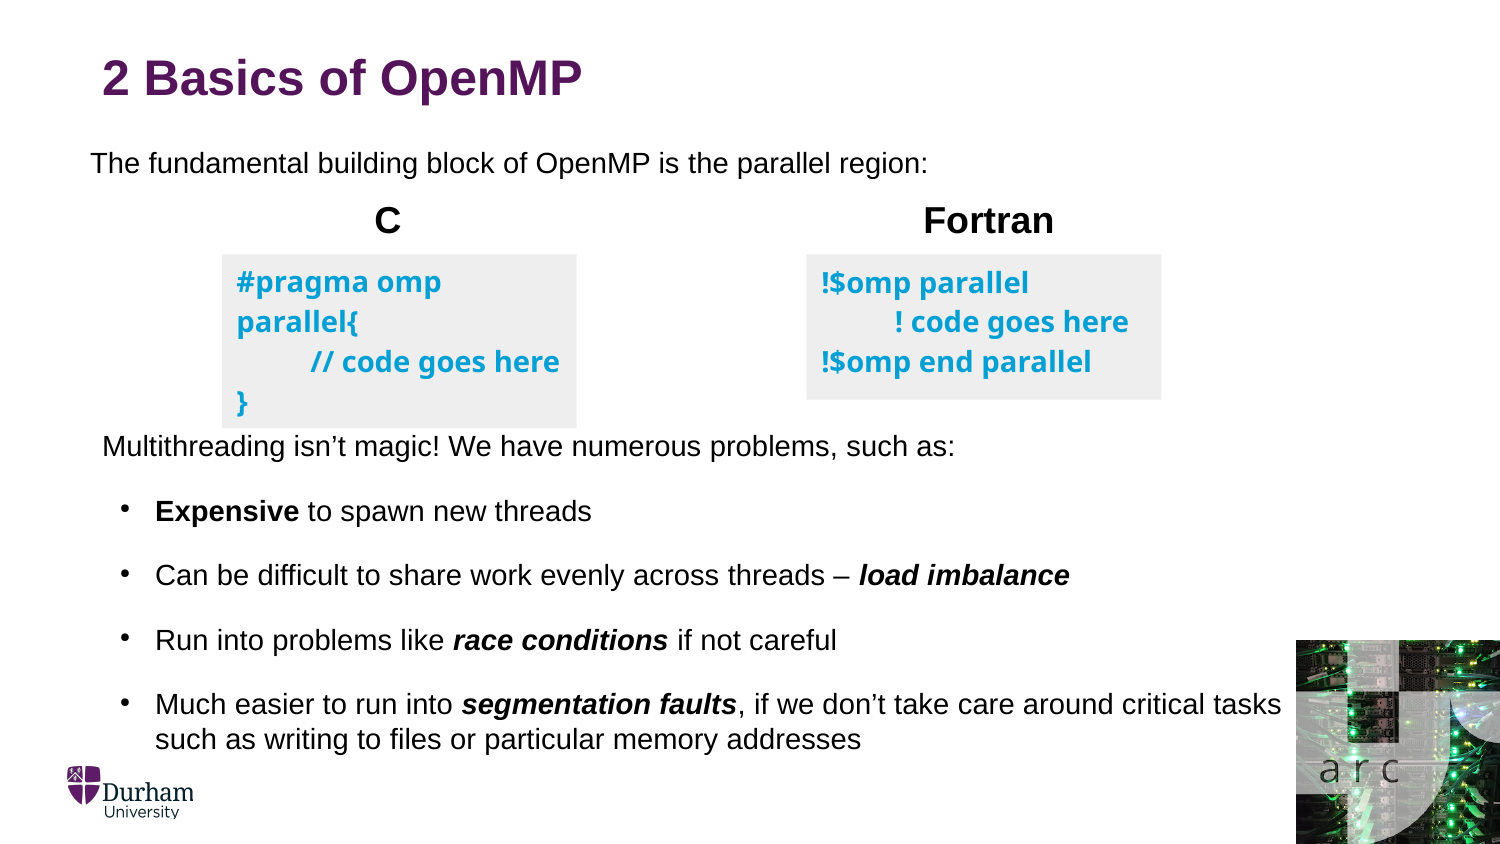

# 2 Basics of OpenMP
The fundamental building block of OpenMP is the parallel region:
C
Fortran
#pragma omp parallel{
	// code goes here
}
!$omp parallel
 	! code goes here
!$omp end parallel
Multithreading isn’t magic! We have numerous problems, such as:
Expensive to spawn new threads
Can be difficult to share work evenly across threads – load imbalance
Run into problems like race conditions if not careful
Much easier to run into segmentation faults, if we don’t take care around critical tasks such as writing to files or particular memory addresses